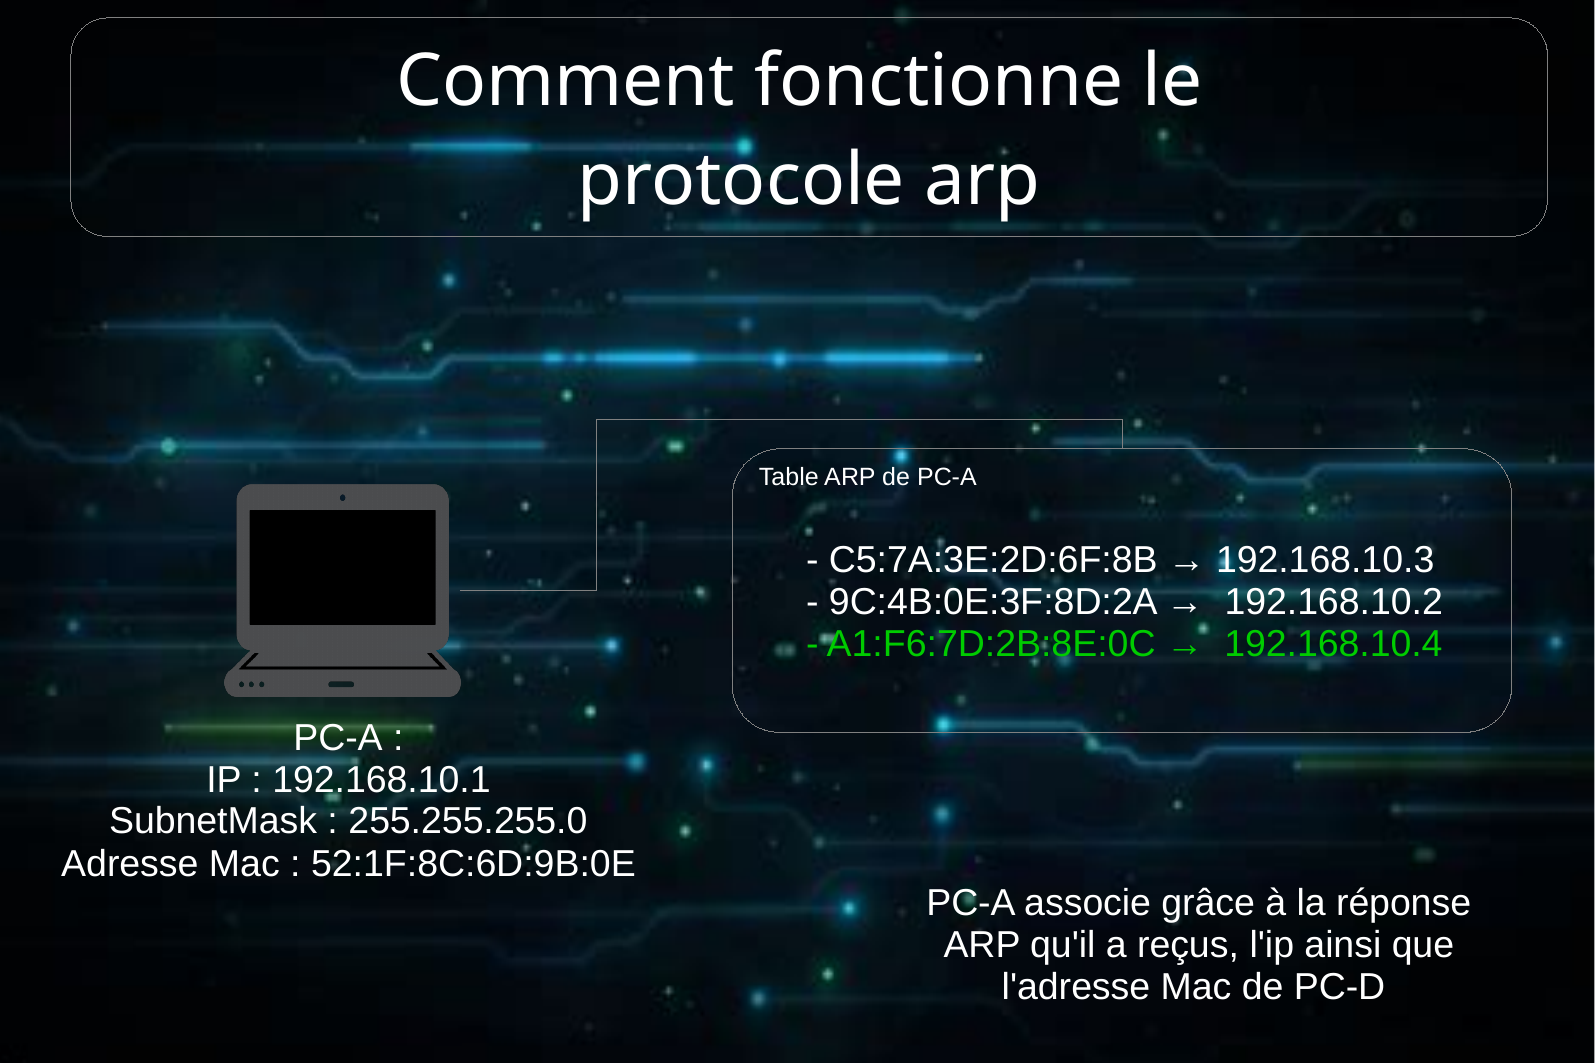

Comment fonctionne le
protocole arp
Table ARP de PC-A
0
- C5:7A:3E:2D:6F:8B → 192.168.10.3
- 9C:4B:0E:3F:8D:2A → 192.168.10.2
- A1:F6:7D:2B:8E:0C → 192.168.10.4
PC-A :
IP : 192.168.10.1
SubnetMask : 255.255.255.0
Adresse Mac : 52:1F:8C:6D:9B:0E
PC-A associe grâce à la réponse ARP qu'il a reçus, l'ip ainsi que l'adresse Mac de PC-D